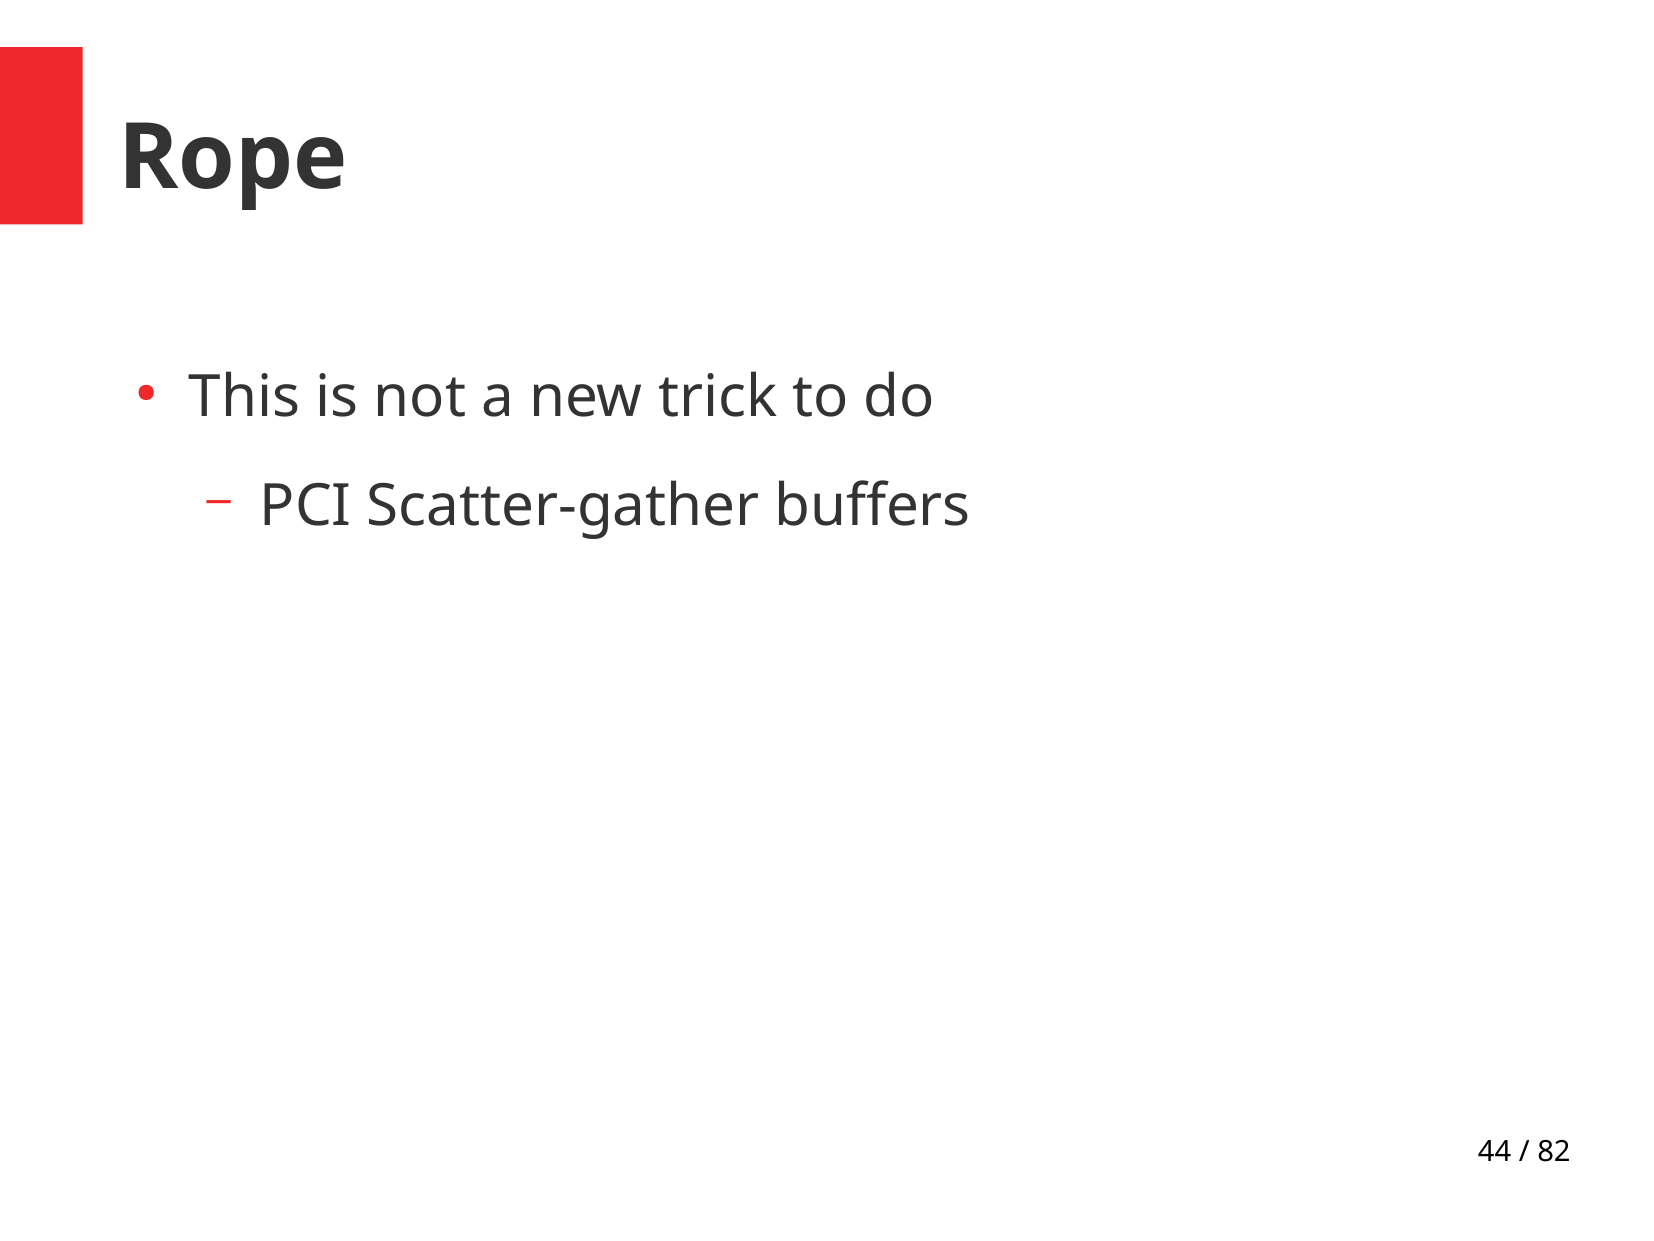

# Rope
This is not a new trick to do
PCI Scatter-gather buffers
44